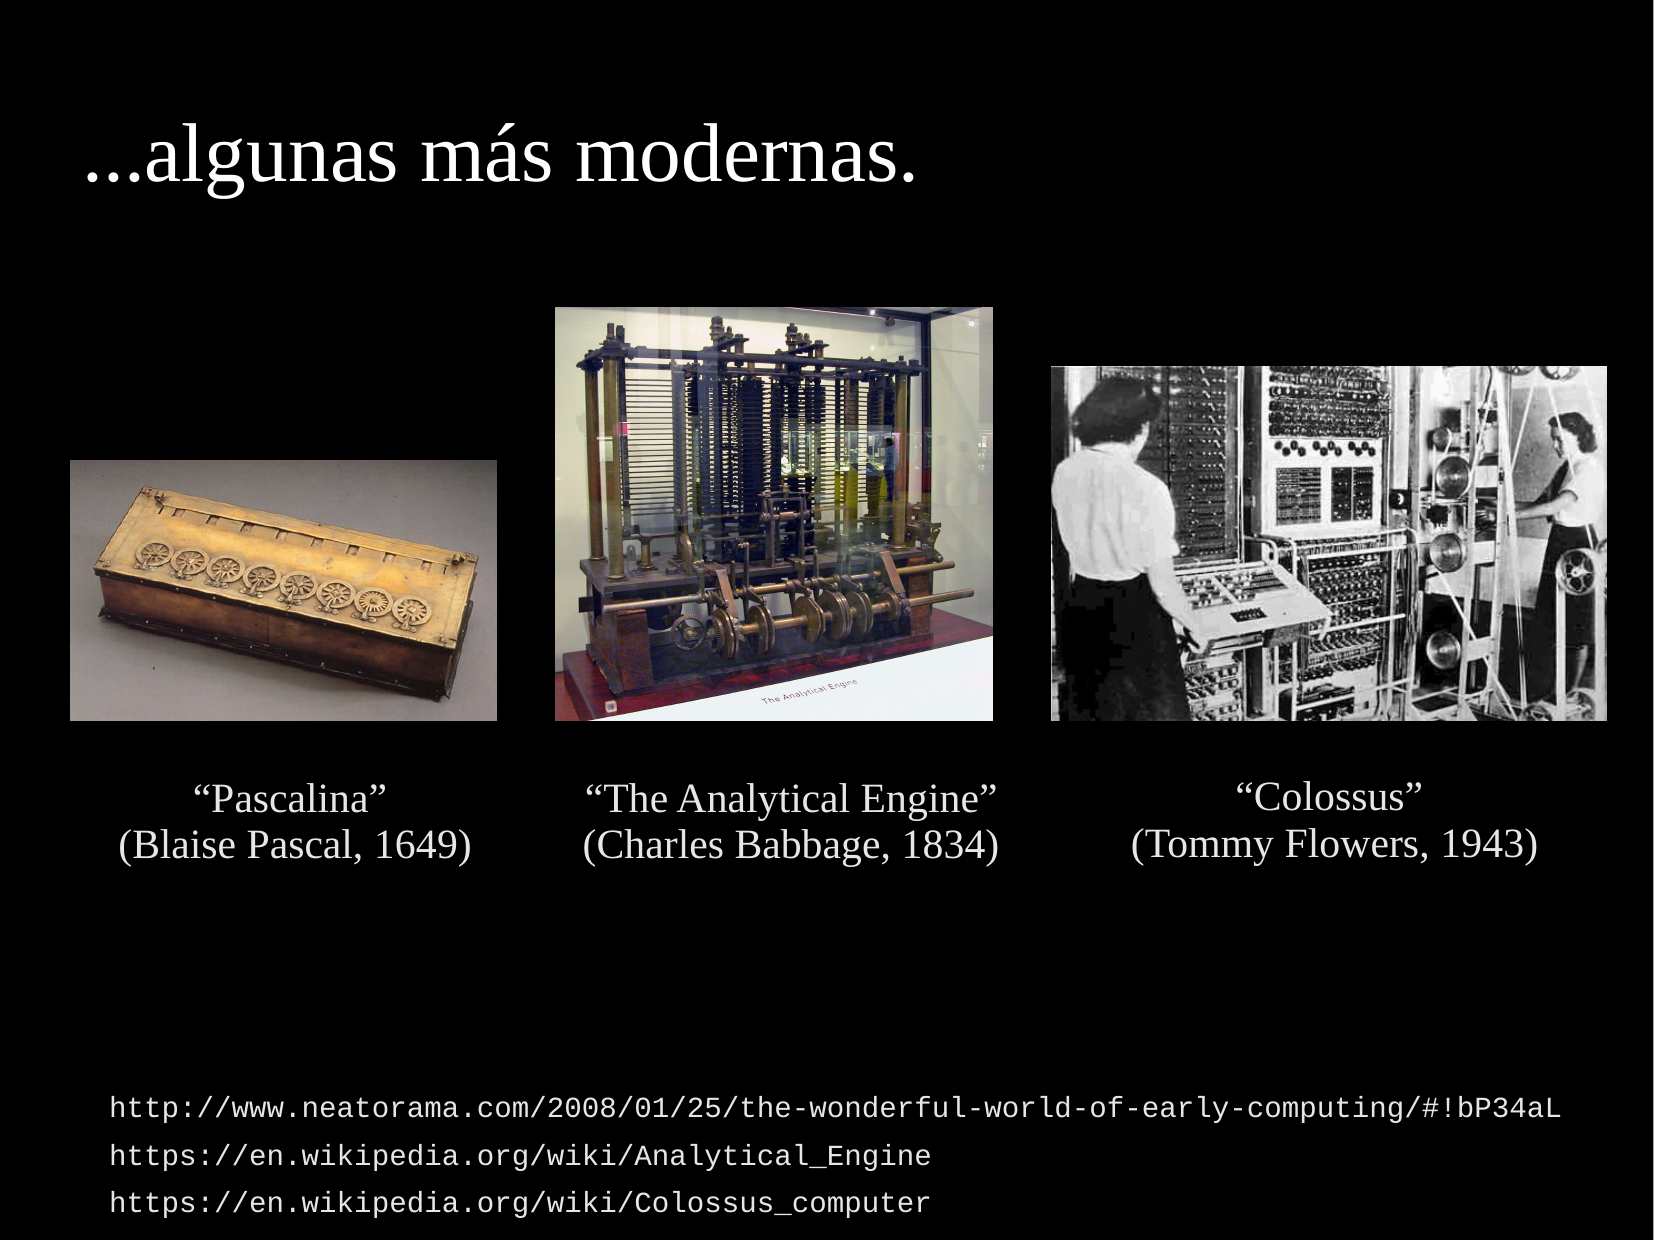

# ...algunas más modernas.
“Colossus”
(Tommy Flowers, 1943)
“Pascalina”
(Blaise Pascal, 1649)
“The Analytical Engine”
(Charles Babbage, 1834)
http://www.neatorama.com/2008/01/25/the-wonderful-world-of-early-computing/#!bP34aL
https://en.wikipedia.org/wiki/Analytical_Engine
https://en.wikipedia.org/wiki/Colossus_computer